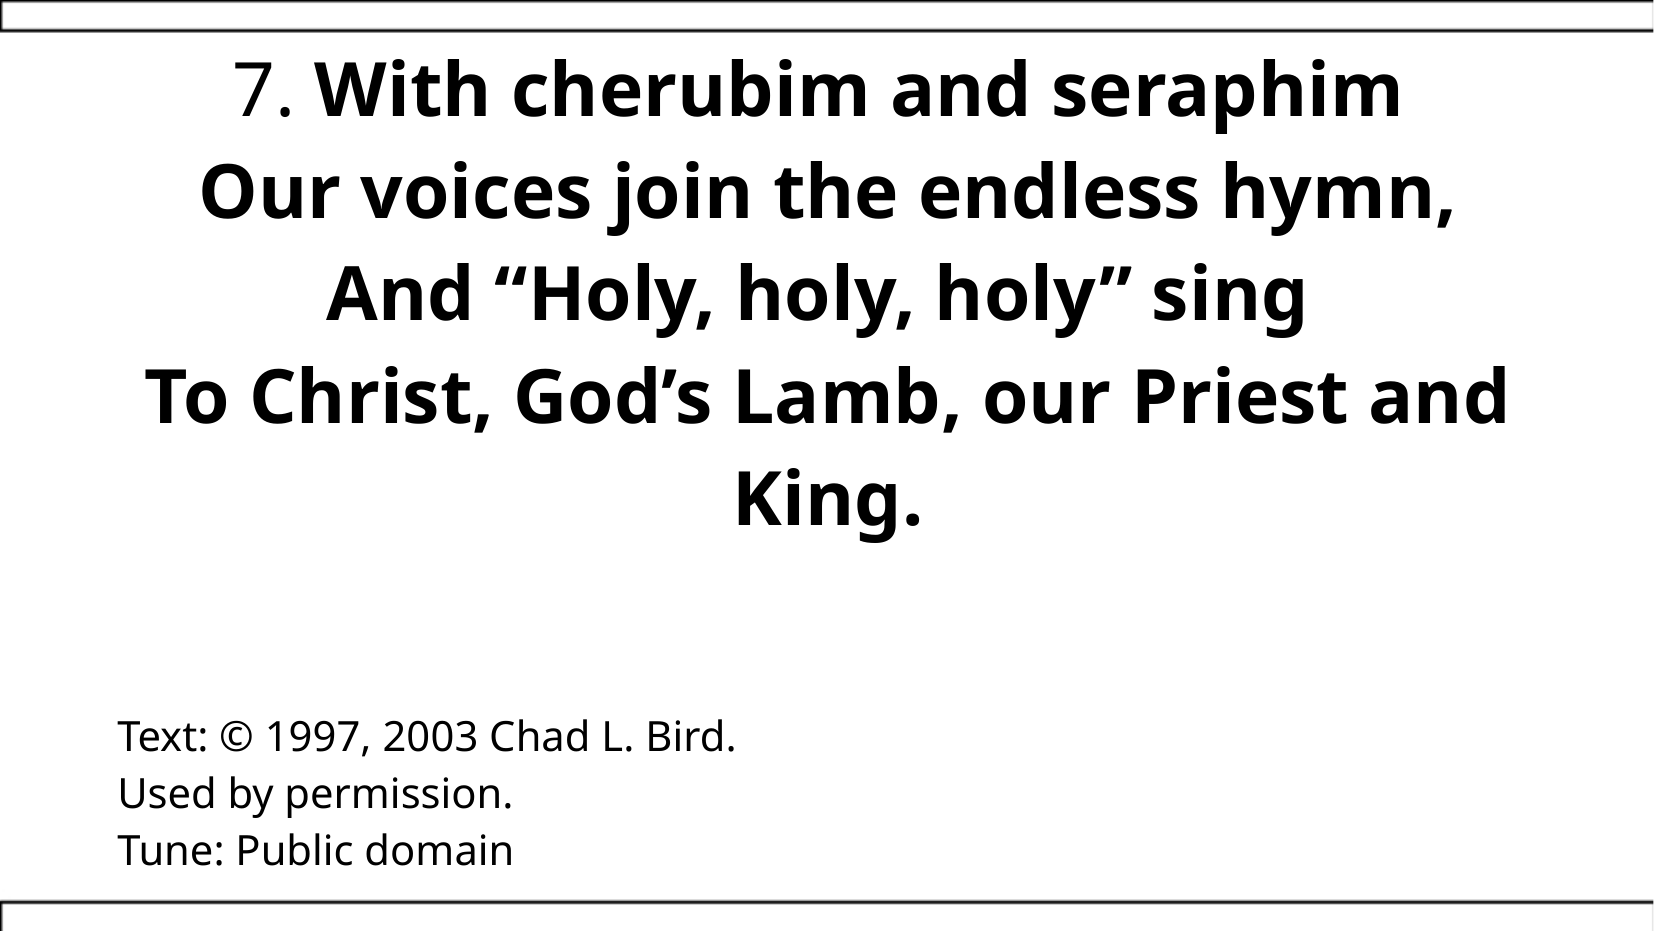

7. With cherubim and seraphim
Our voices join the endless hymn,
And “Holy, holy, holy” sing
To Christ, God’s Lamb, our Priest and King.
 Text: © 1997, 2003 Chad L. Bird.
 Used by permission.
 Tune: Public domain